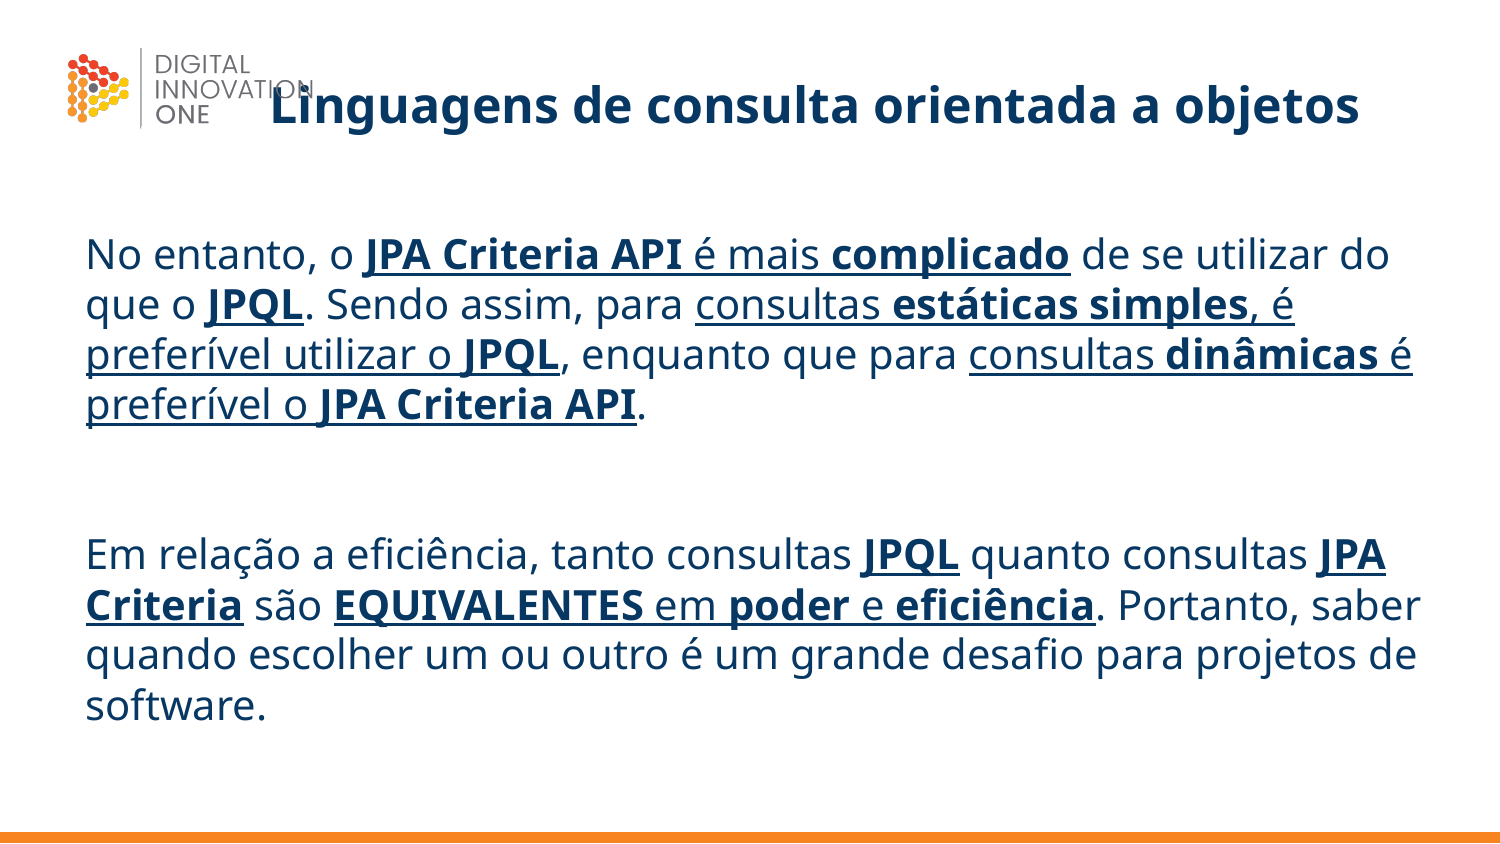

# Linguagens de consulta orientada a objetos
No entanto, o JPA Criteria API é mais complicado de se utilizar do que o JPQL. Sendo assim, para consultas estáticas simples, é preferível utilizar o JPQL, enquanto que para consultas dinâmicas é preferível o JPA Criteria API.
Em relação a eficiência, tanto consultas JPQL quanto consultas JPA Criteria são EQUIVALENTES em poder e eficiência. Portanto, saber quando escolher um ou outro é um grande desafio para projetos de software.